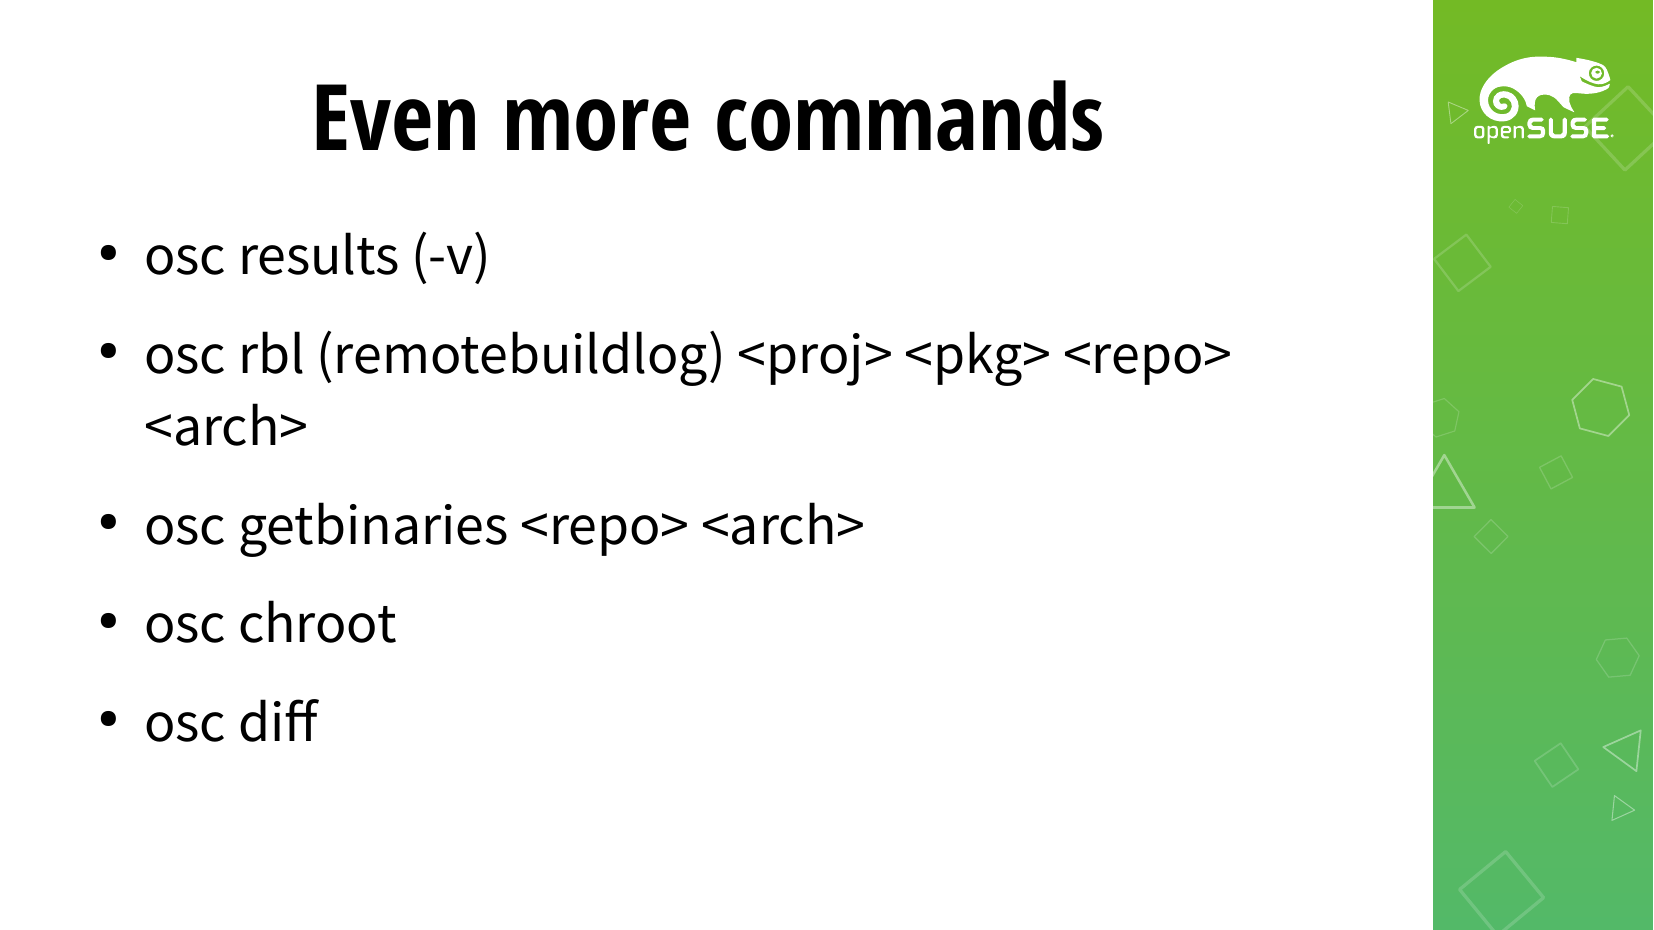

# Even more commands
osc results (-v)
osc rbl (remotebuildlog) <proj> <pkg> <repo> <arch>
osc getbinaries <repo> <arch>
osc chroot
osc diff